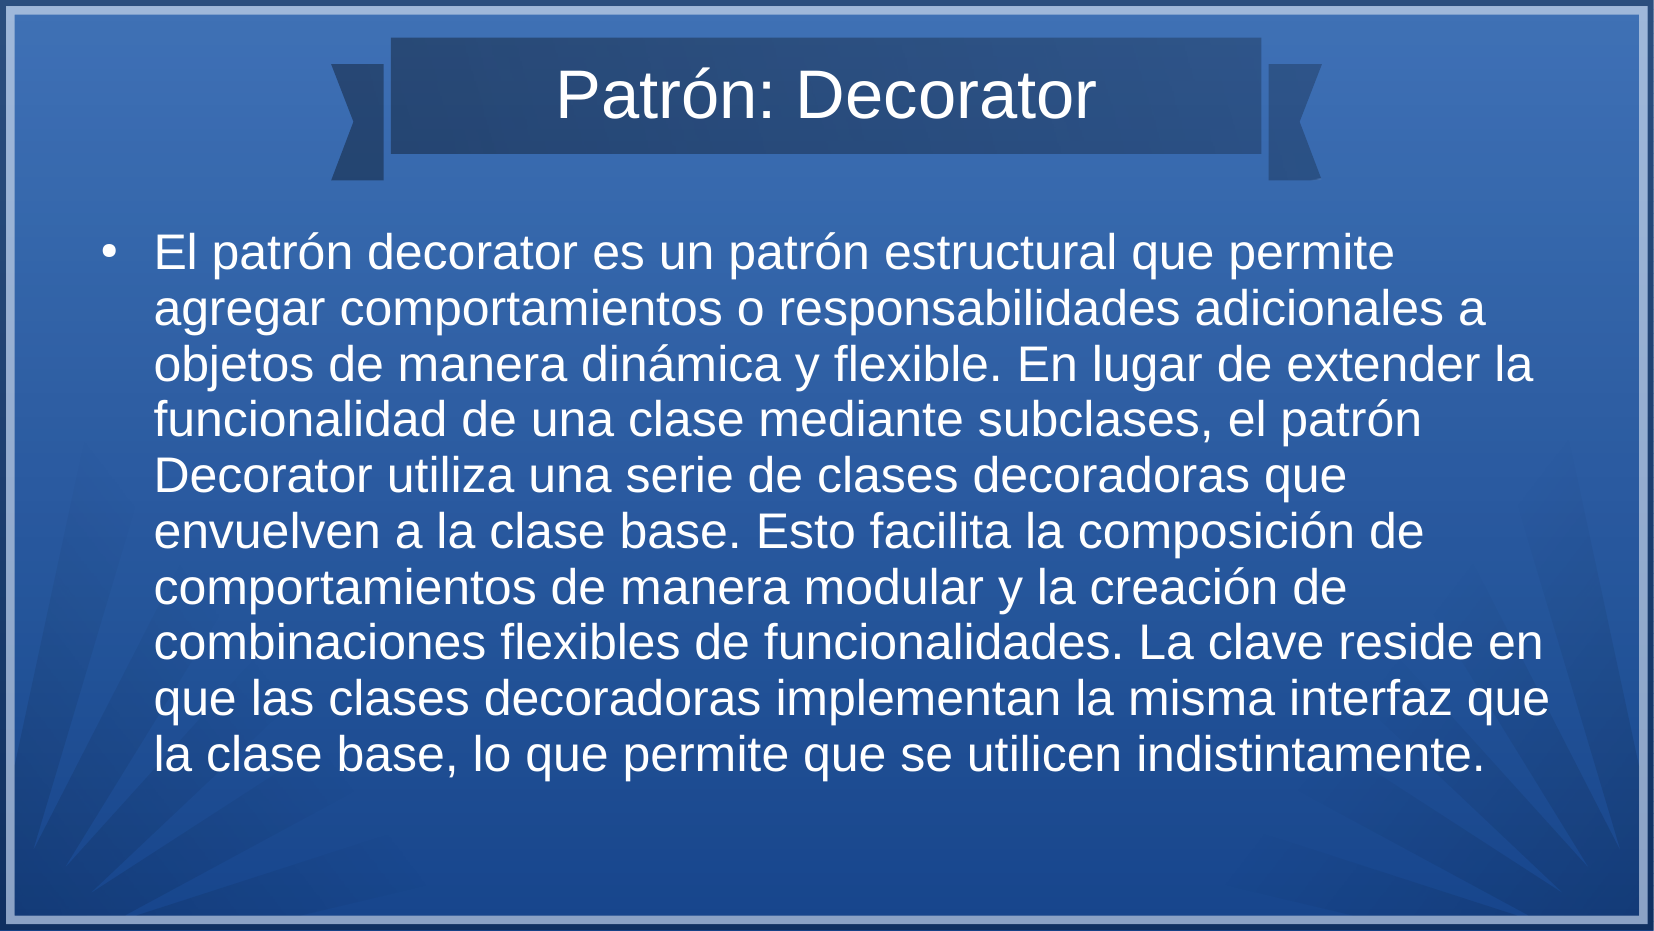

# Patrón: Decorator
El patrón decorator es un patrón estructural que permite agregar comportamientos o responsabilidades adicionales a objetos de manera dinámica y flexible. En lugar de extender la funcionalidad de una clase mediante subclases, el patrón Decorator utiliza una serie de clases decoradoras que envuelven a la clase base. Esto facilita la composición de comportamientos de manera modular y la creación de combinaciones flexibles de funcionalidades. La clave reside en que las clases decoradoras implementan la misma interfaz que la clase base, lo que permite que se utilicen indistintamente.